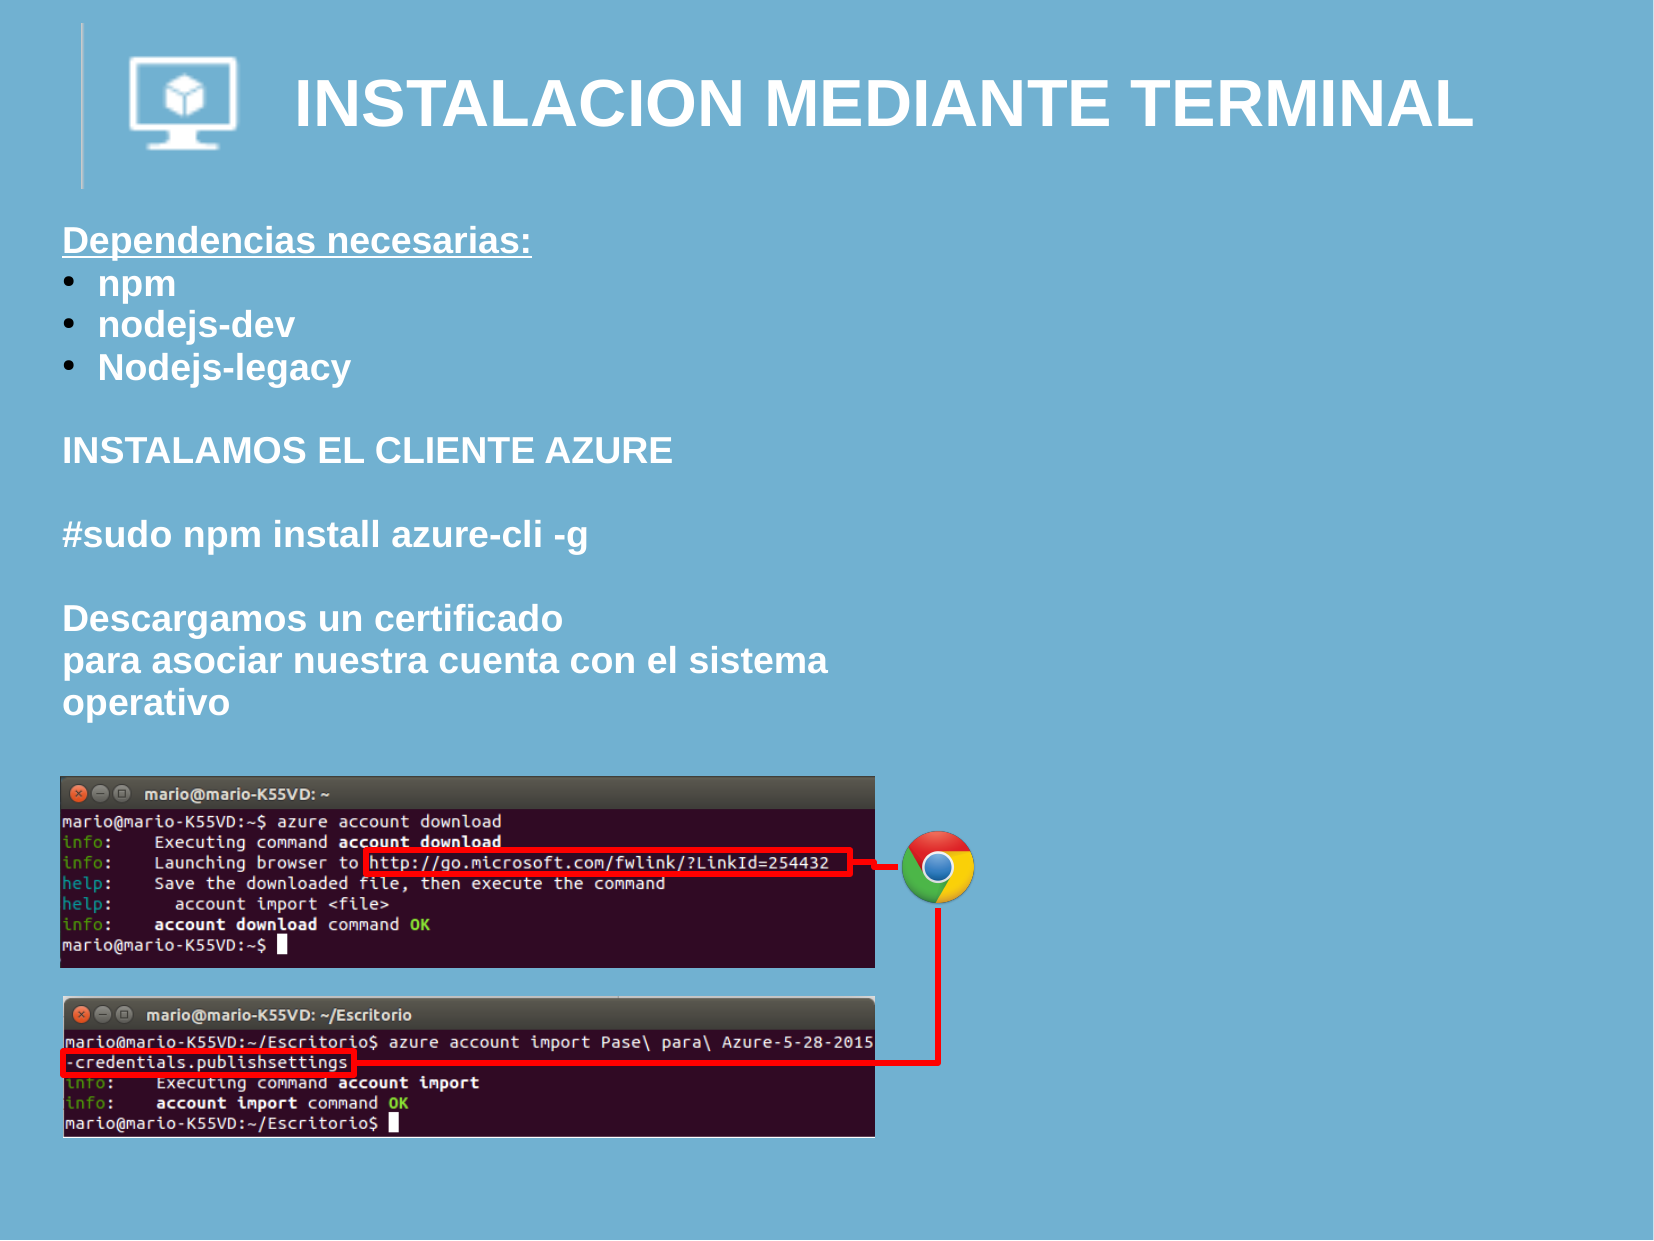

INSTALACION MEDIANTE TERMINAL
Dependencias necesarias:
npm
nodejs-dev
Nodejs-legacy
INSTALAMOS EL CLIENTE AZURE
#sudo npm install azure-cli -g
Descargamos un certificado
para asociar nuestra cuenta con el sistema operativo